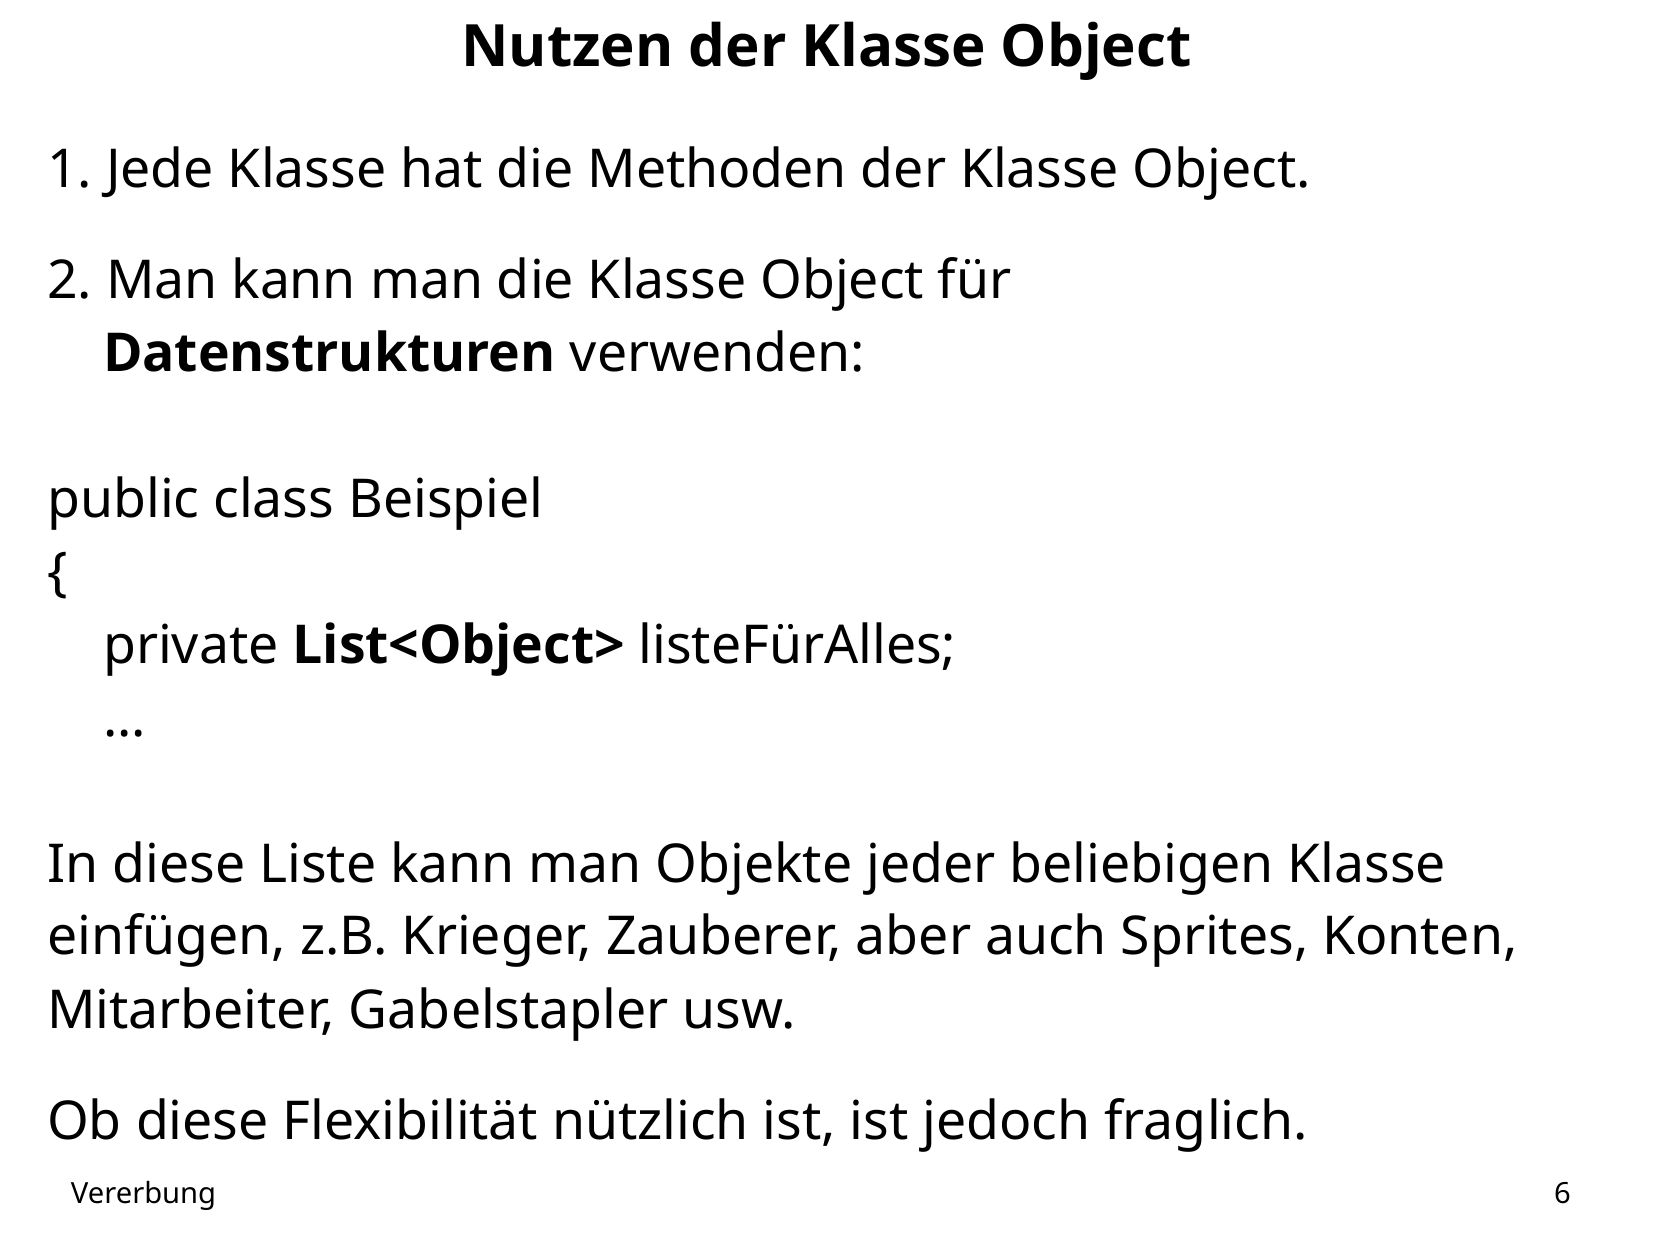

# Nutzen der Klasse Object
1. Jede Klasse hat die Methoden der Klasse Object.
2. Man kann man die Klasse Object für
 Datenstrukturen verwenden:
public class Beispiel
{
 private List<Object> listeFürAlles;
 ...
In diese Liste kann man Objekte jeder beliebigen Klasse einfügen, z.B. Krieger, Zauberer, aber auch Sprites, Konten, Mitarbeiter, Gabelstapler usw.
Ob diese Flexibilität nützlich ist, ist jedoch fraglich.
Vererbung
6